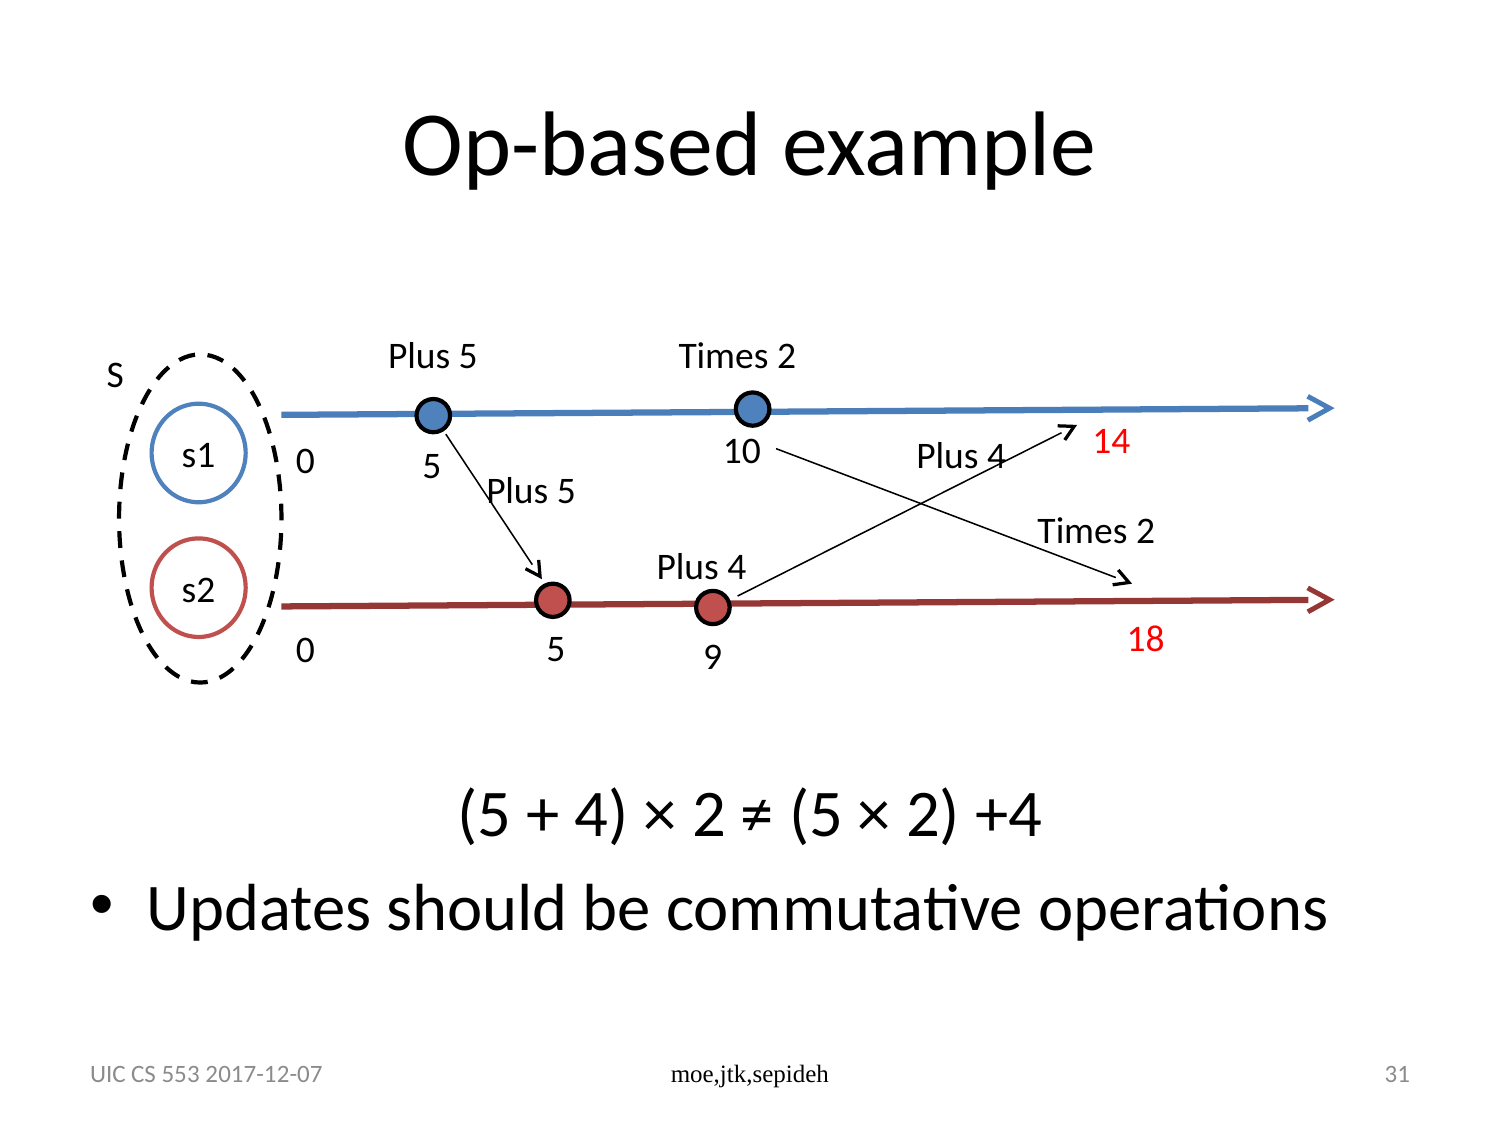

# Op-based example
Plus 5
Times 2
S
s1
14
10
Plus 4
0
5
Plus 5
Times 2
Plus 4
s2
18
5
0
9
(5 + 4) × 2 ≠ (5 × 2) +4
Updates should be commutative operations
UIC CS 553 2017-12-07
moe,jtk,sepideh
31